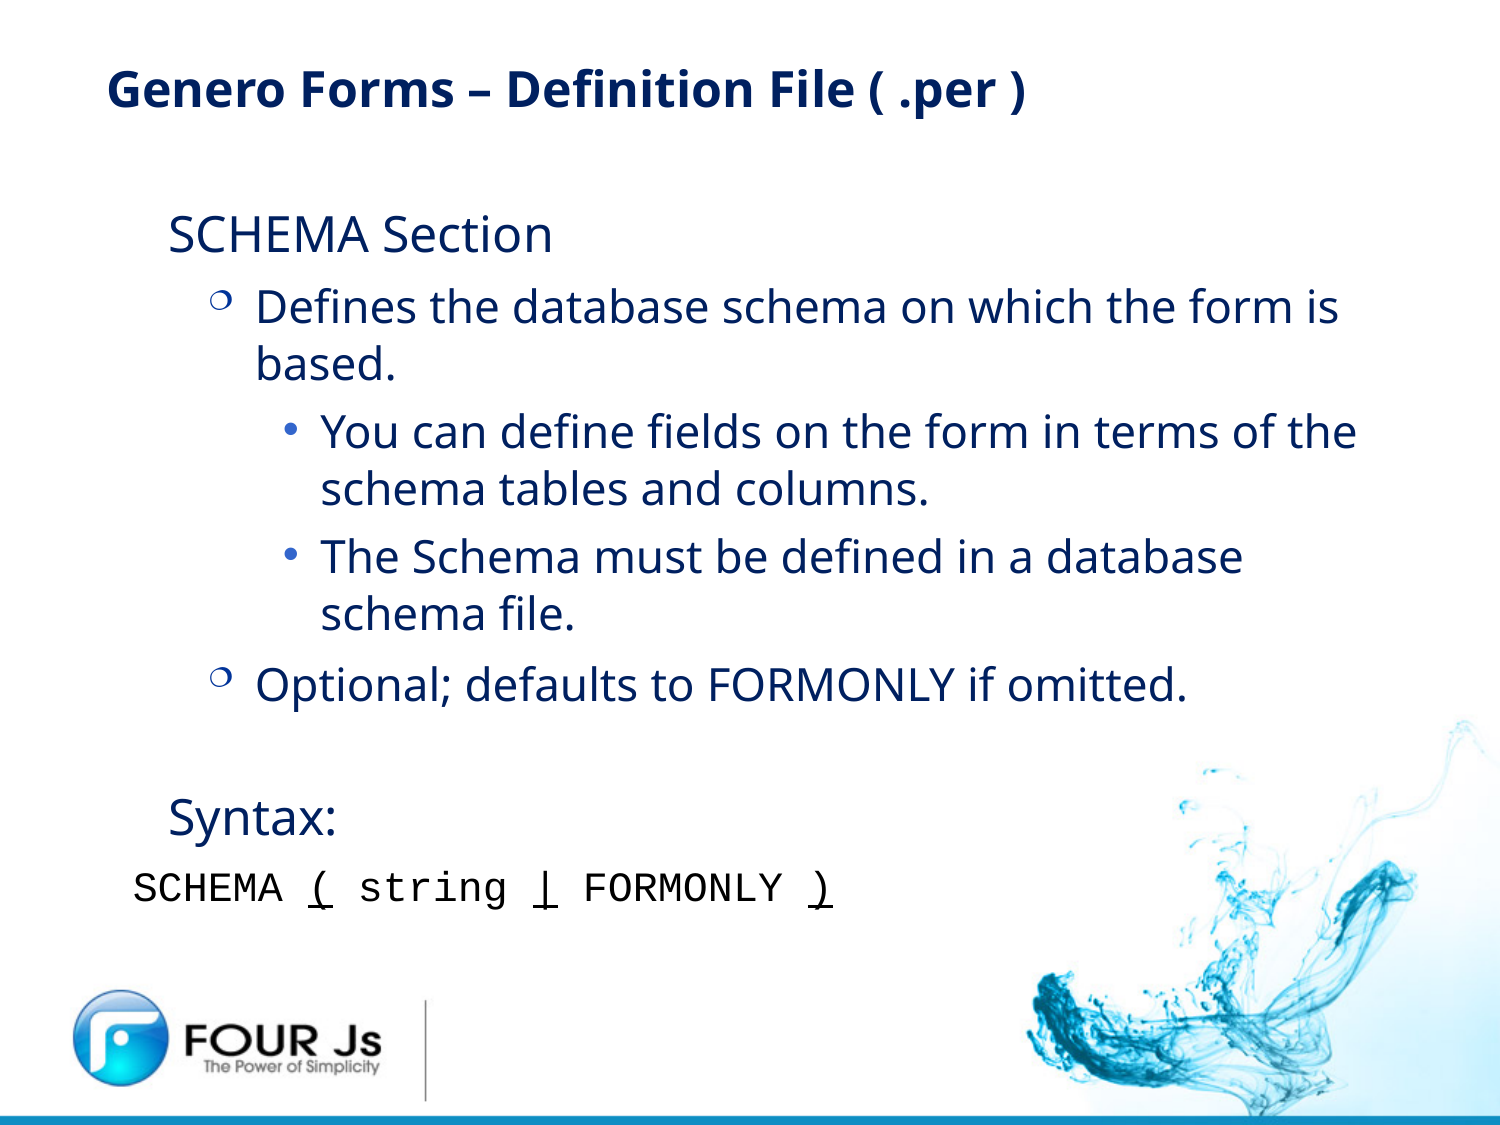

# Genero Forms – Definition File ( .per )
SCHEMA Section
Defines the database schema on which the form is based.
You can define fields on the form in terms of the schema tables and columns.
The Schema must be defined in a database schema file.
Optional; defaults to FORMONLY if omitted.
Syntax:
SCHEMA ( string | FORMONLY )